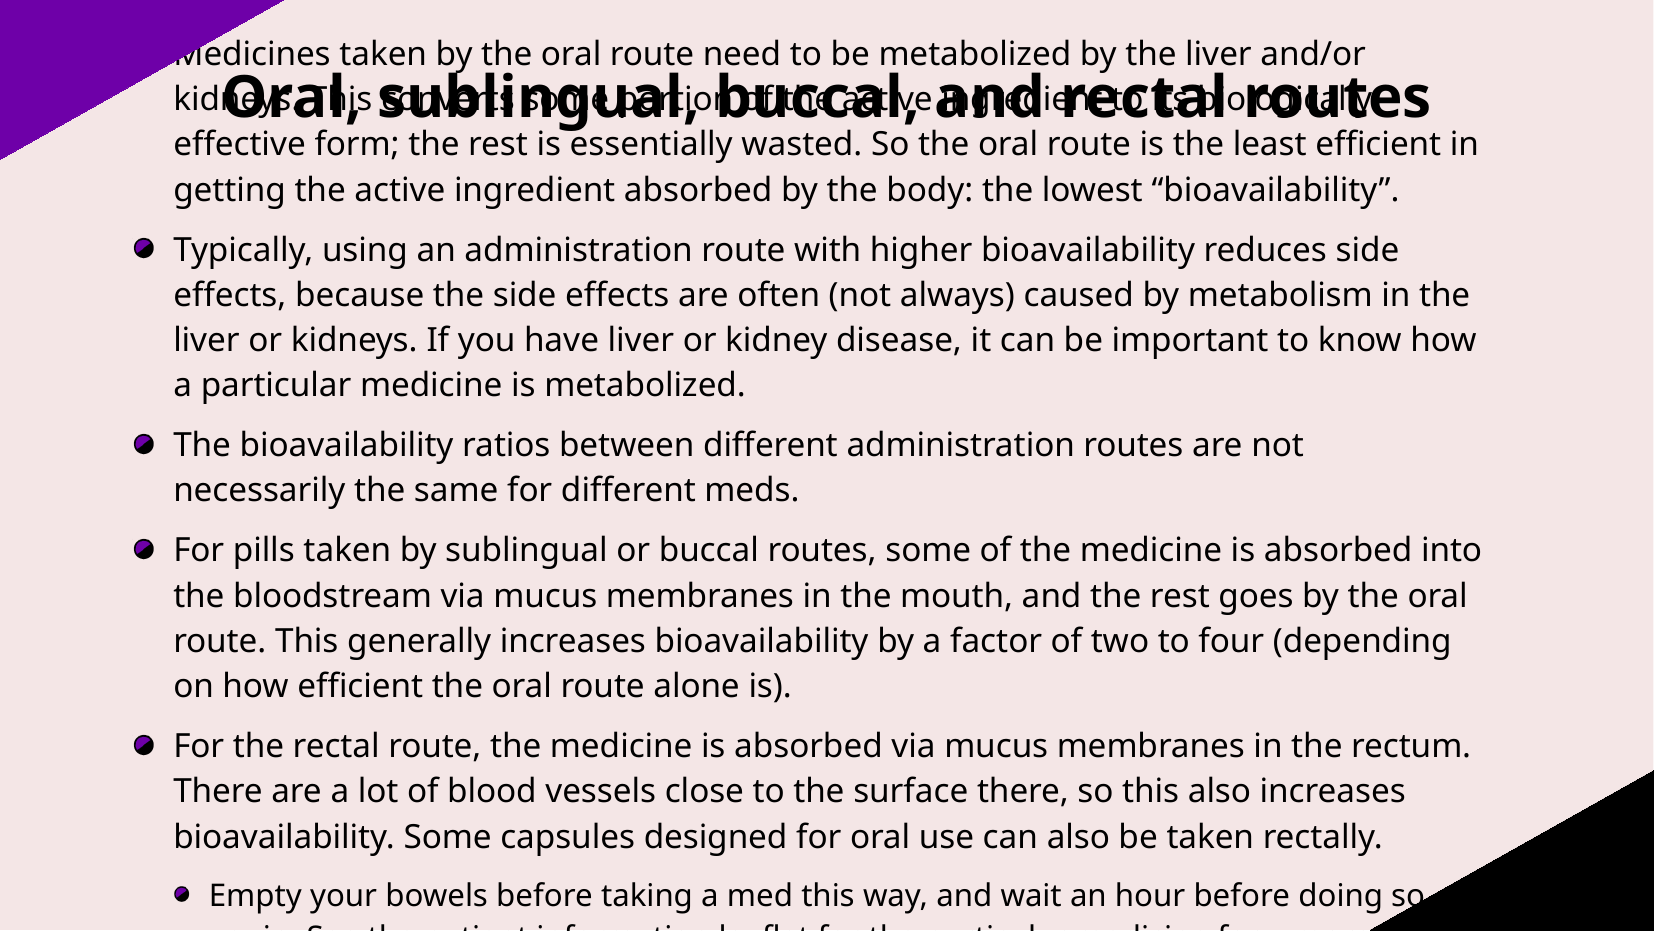

Medicines taken by the oral route need to be metabolized by the liver and/or kidneys. This converts some portion of the active ingredient to its biologically effective form; the rest is essentially wasted. So the oral route is the least efficient in getting the active ingredient absorbed by the body: the lowest “bioavailability”.
Typically, using an administration route with higher bioavailability reduces side effects, because the side effects are often (not always) caused by metabolism in the liver or kidneys. If you have liver or kidney disease, it can be important to know how a particular medicine is metabolized.
The bioavailability ratios between different administration routes are not necessarily the same for different meds.
For pills taken by sublingual or buccal routes, some of the medicine is absorbed into the bloodstream via mucus membranes in the mouth, and the rest goes by the oral route. This generally increases bioavailability by a factor of two to four (depending on how efficient the oral route alone is).
For the rectal route, the medicine is absorbed via mucus membranes in the rectum. There are a lot of blood vessels close to the surface there, so this also increases bioavailability. Some capsules designed for oral use can also be taken rectally.
Empty your bowels before taking a med this way, and wait an hour before doing so again. See the patient information leaflet for the particular medicine for a more precise time.
# Oral, sublingual, buccal, and rectal routes